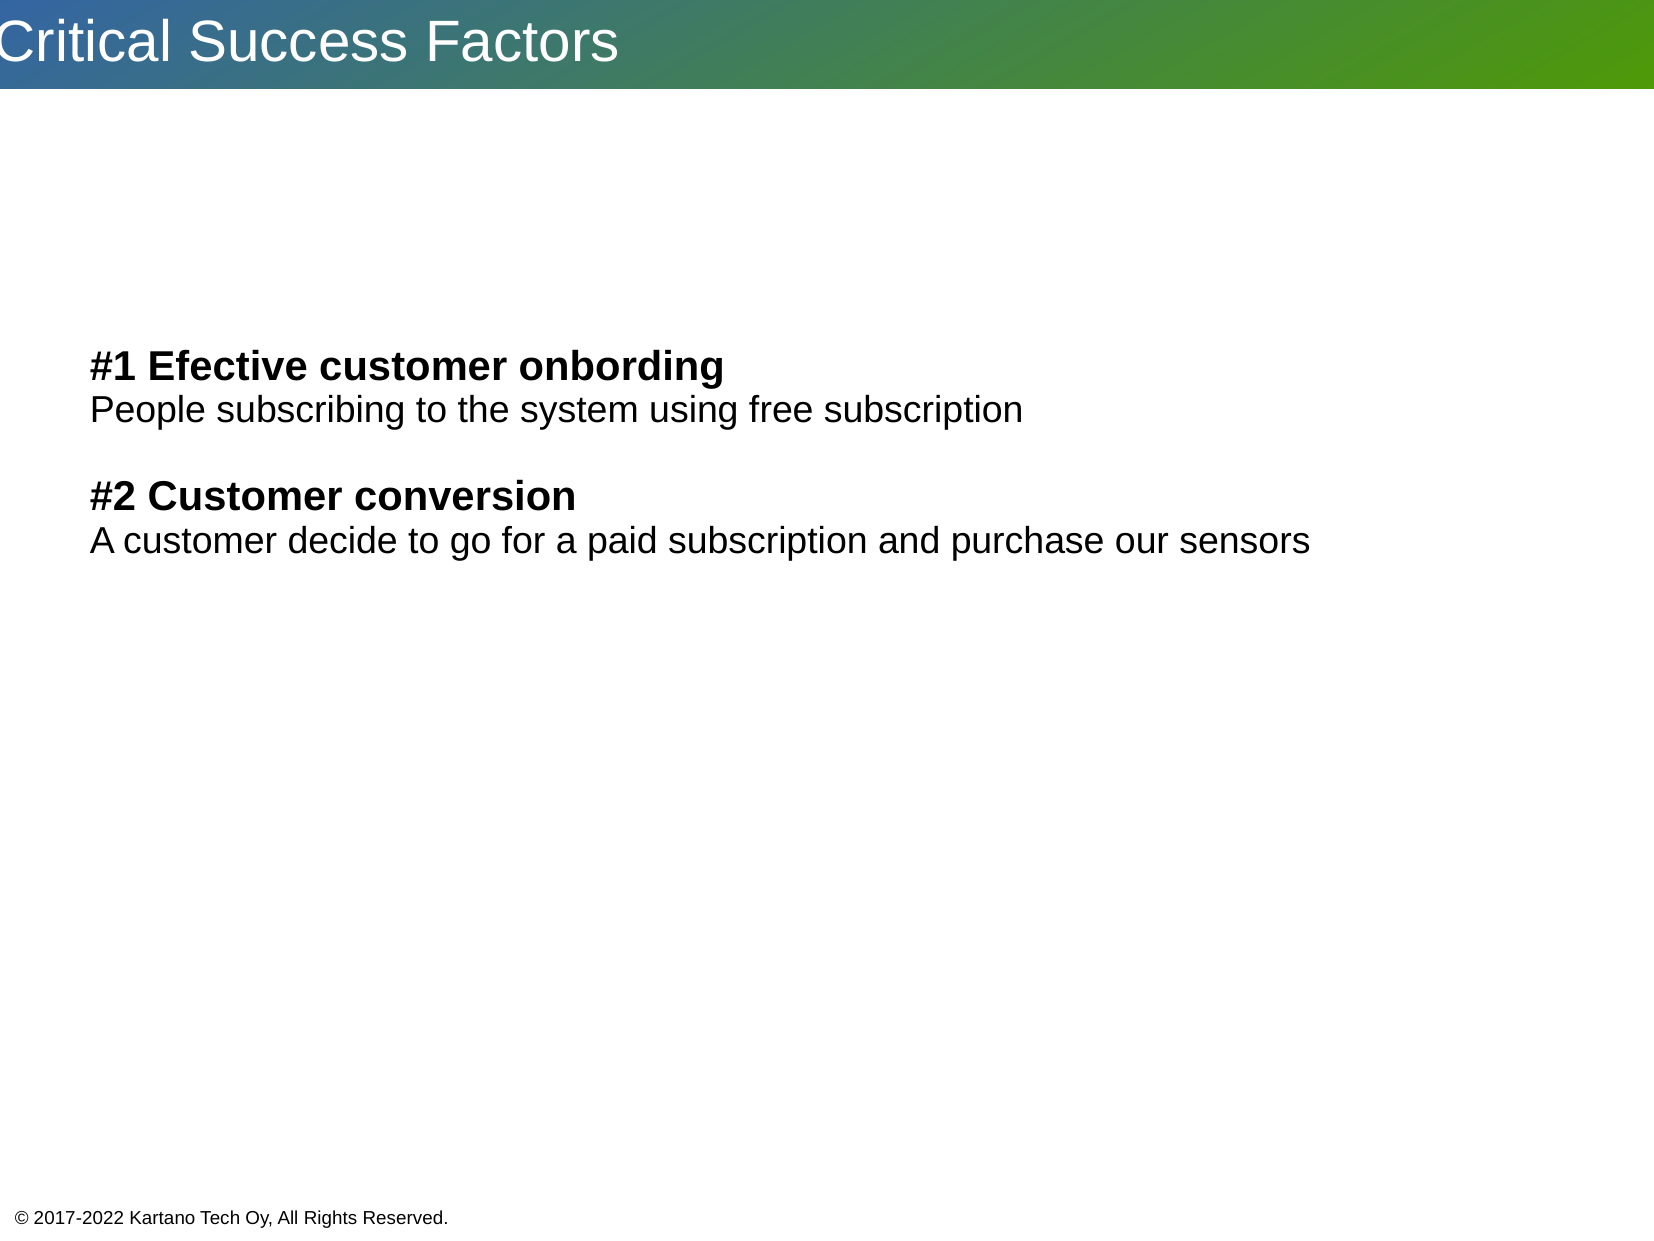

Critical Success Factors
#
#1 Efective customer onbording
People subscribing to the system using free subscription
#2 Customer conversion
A customer decide to go for a paid subscription and purchase our sensors
© 2017-2022 Kartano Tech Oy, All Rights Reserved.